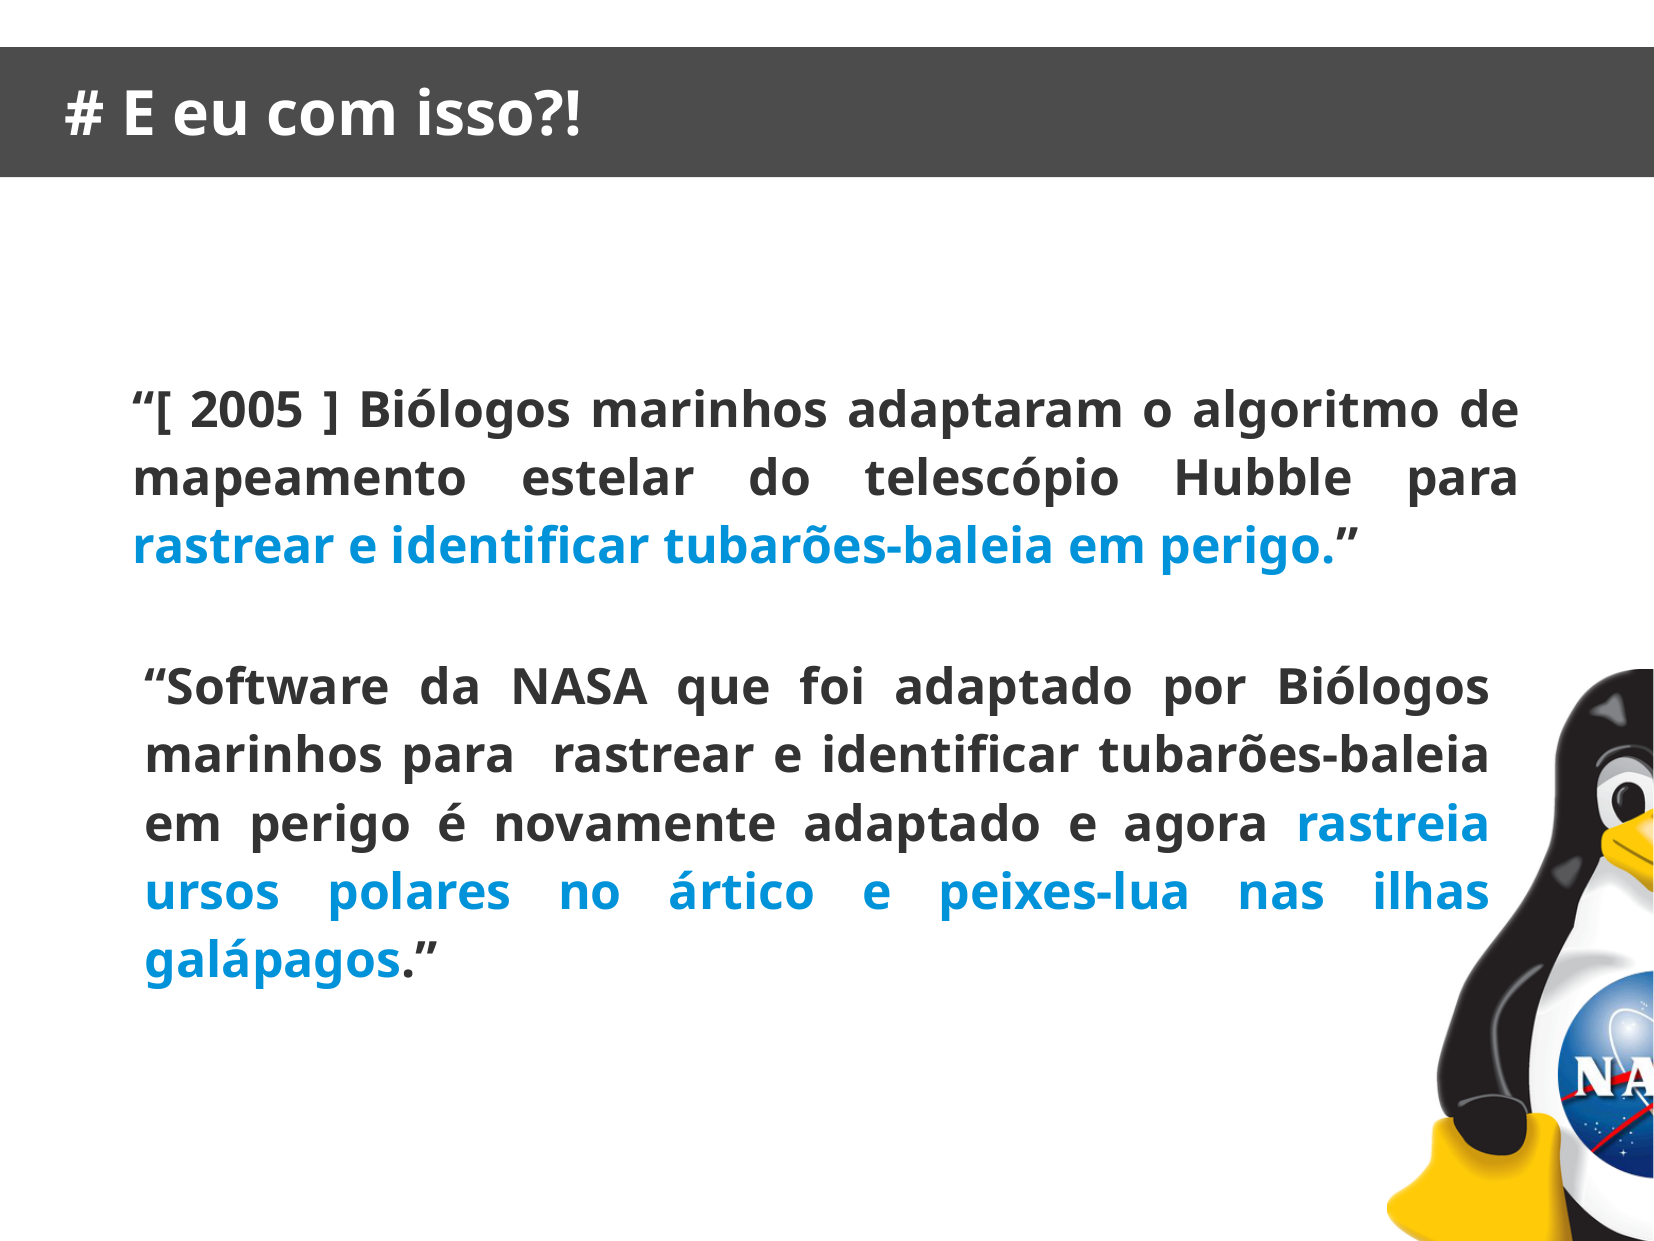

# E eu com isso?!
“[ 2005 ] Biólogos marinhos adaptaram o algoritmo de mapeamento estelar do telescópio Hubble para rastrear e identificar tubarões-baleia em perigo.”
“Software da NASA que foi adaptado por Biólogos marinhos para rastrear e identificar tubarões-baleia em perigo é novamente adaptado e agora rastreia ursos polares no ártico e peixes-lua nas ilhas galápagos.”